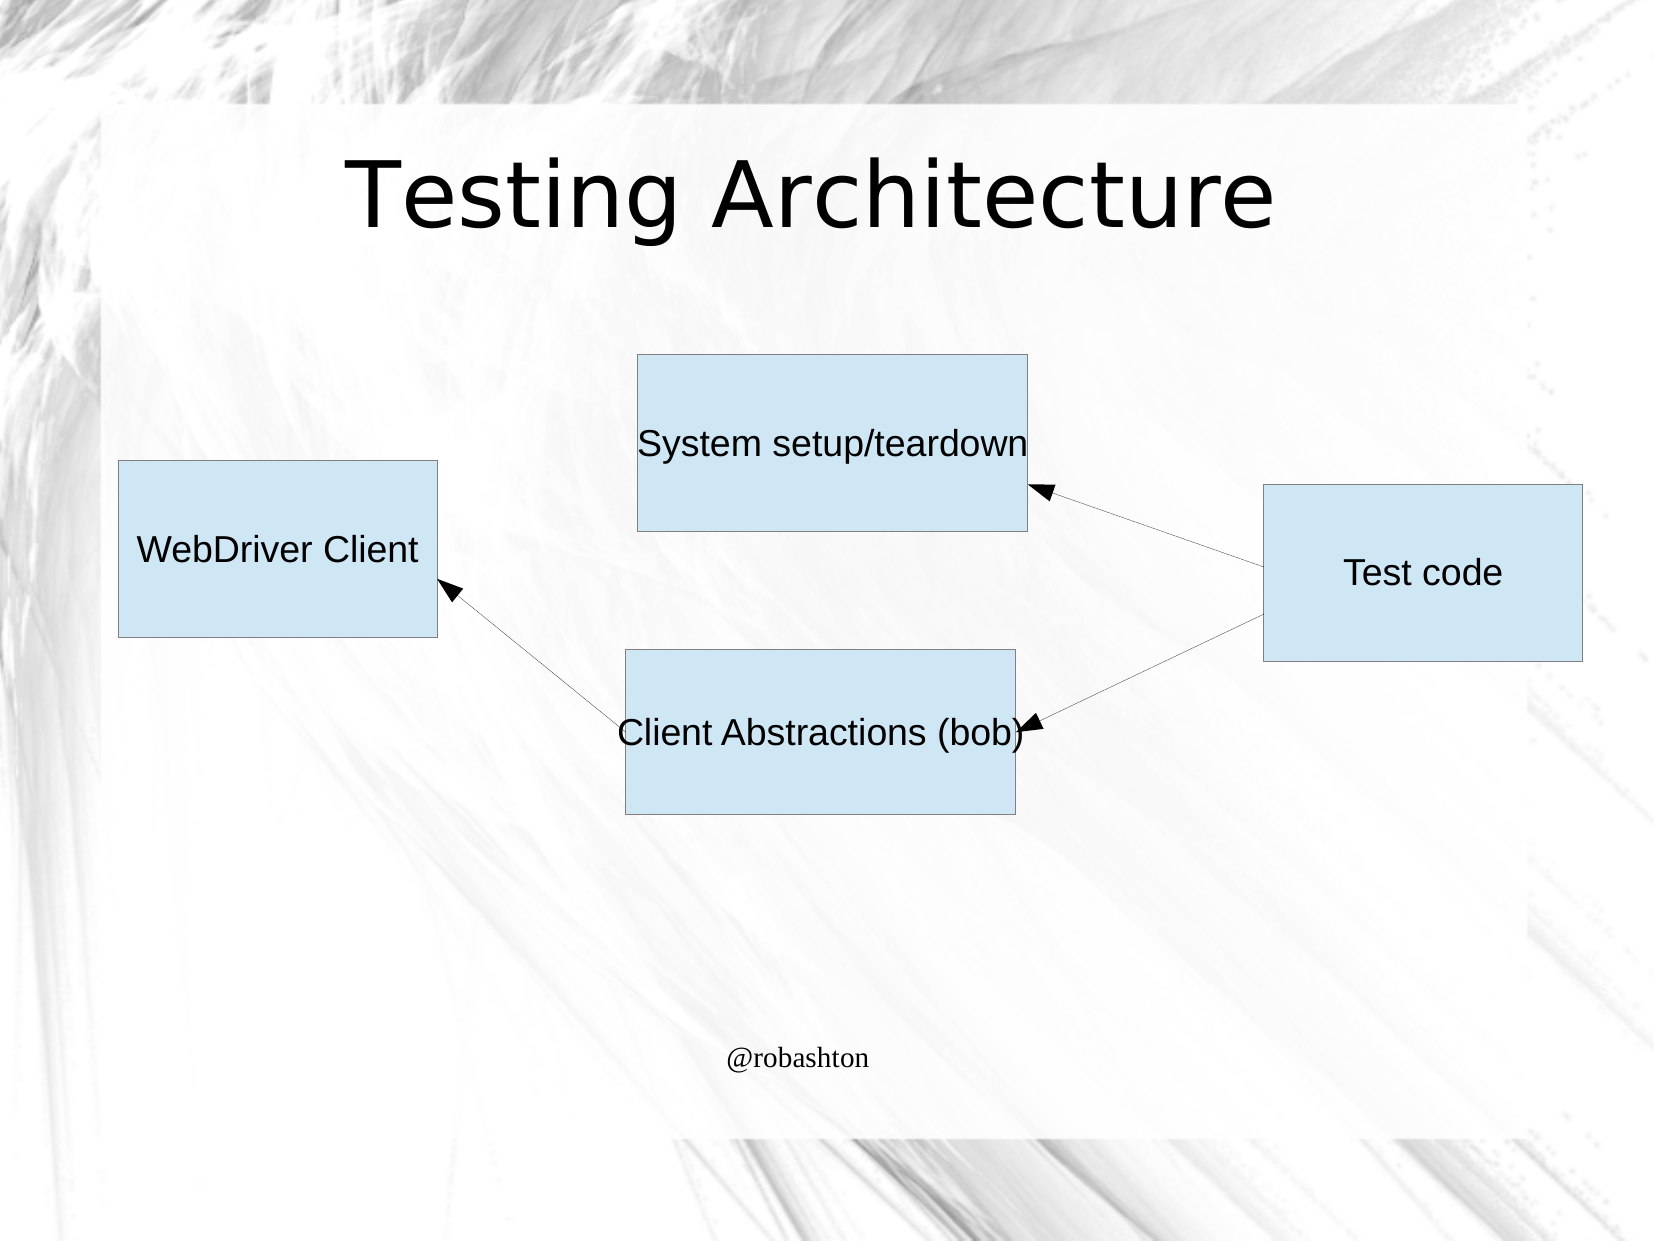

# Testing Architecture
System setup/teardown
WebDriver Client
Test code
Client Abstractions (bob)
@robashton